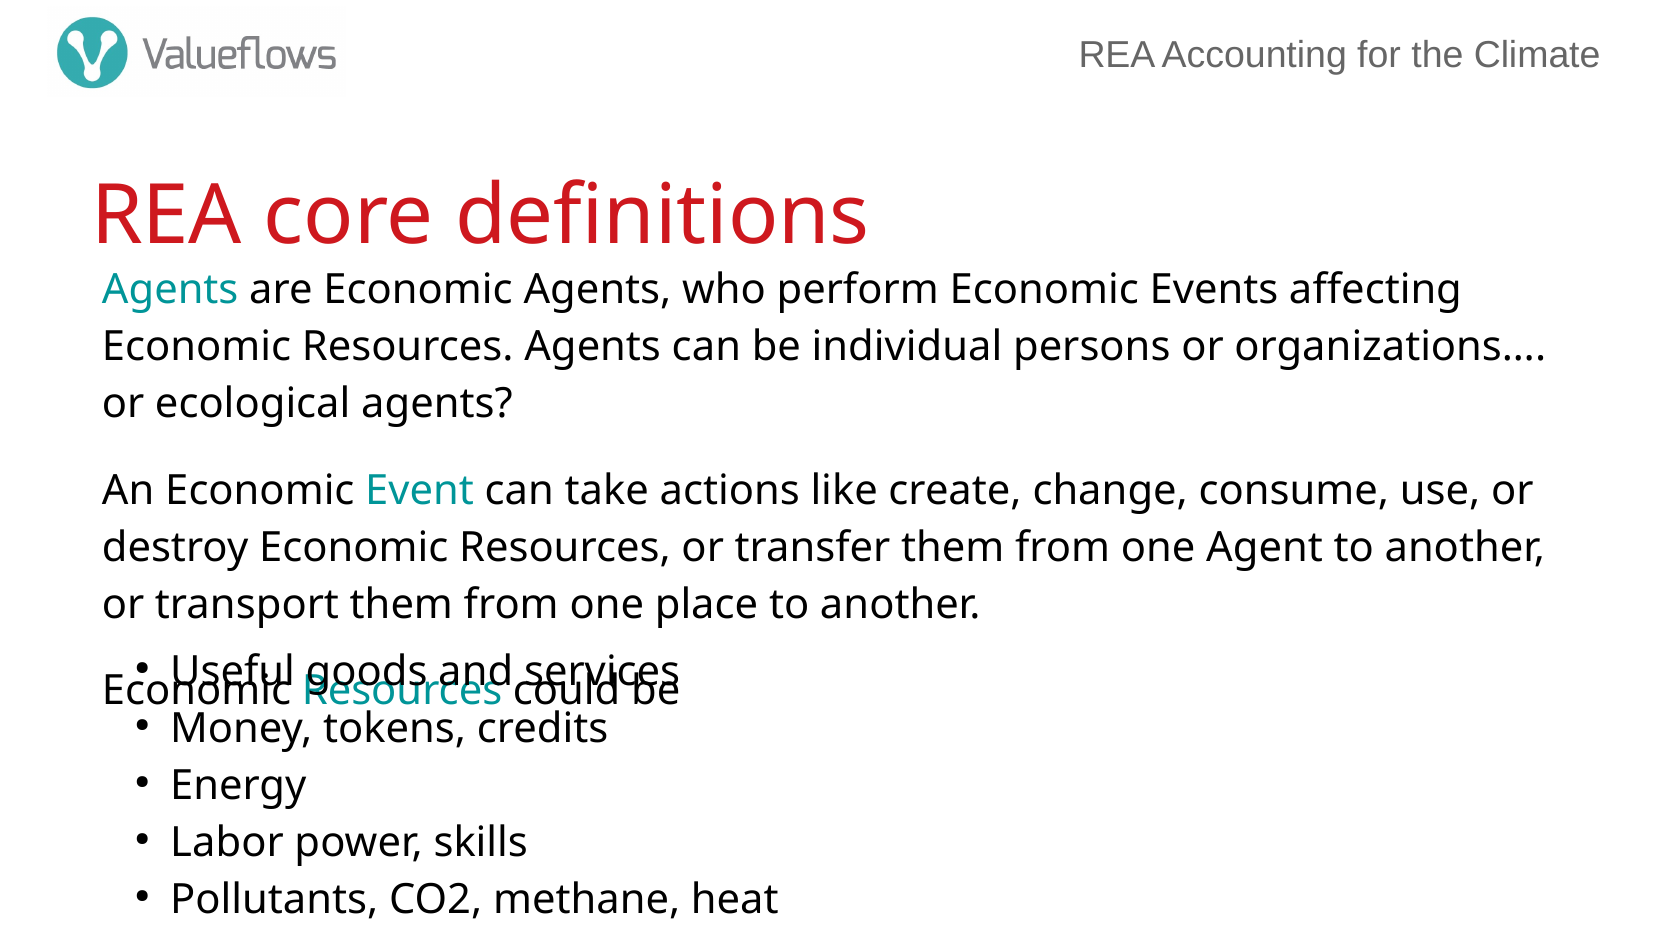

REA Accounting for the Climate
REA core definitions
# Agents are Economic Agents, who perform Economic Events affecting Economic Resources. Agents can be individual persons or organizations…. or ecological agents?
An Economic Event can take actions like create, change, consume, use, or destroy Economic Resources, or transfer them from one Agent to another, or transport them from one place to another.
Economic Resources could be
Useful goods and services
Money, tokens, credits
Energy
Labor power, skills
Pollutants, CO2, methane, heat
Air, water, soil microbiota